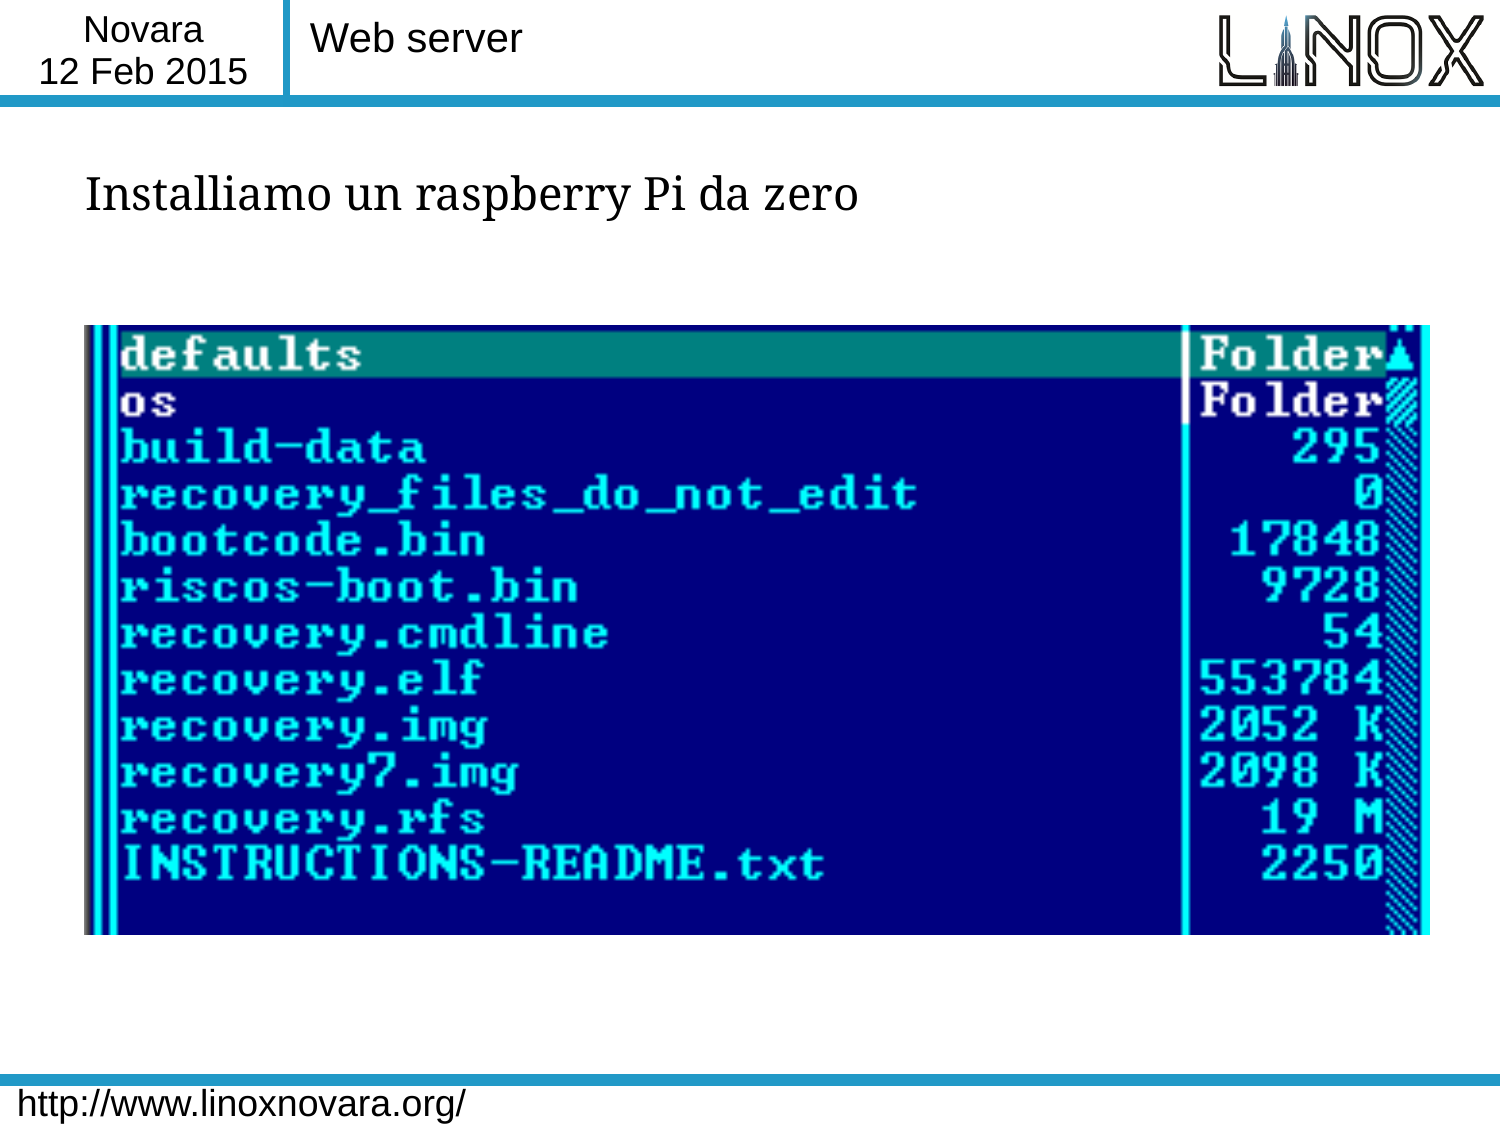

# Web server
Installiamo un raspberry Pi da zero